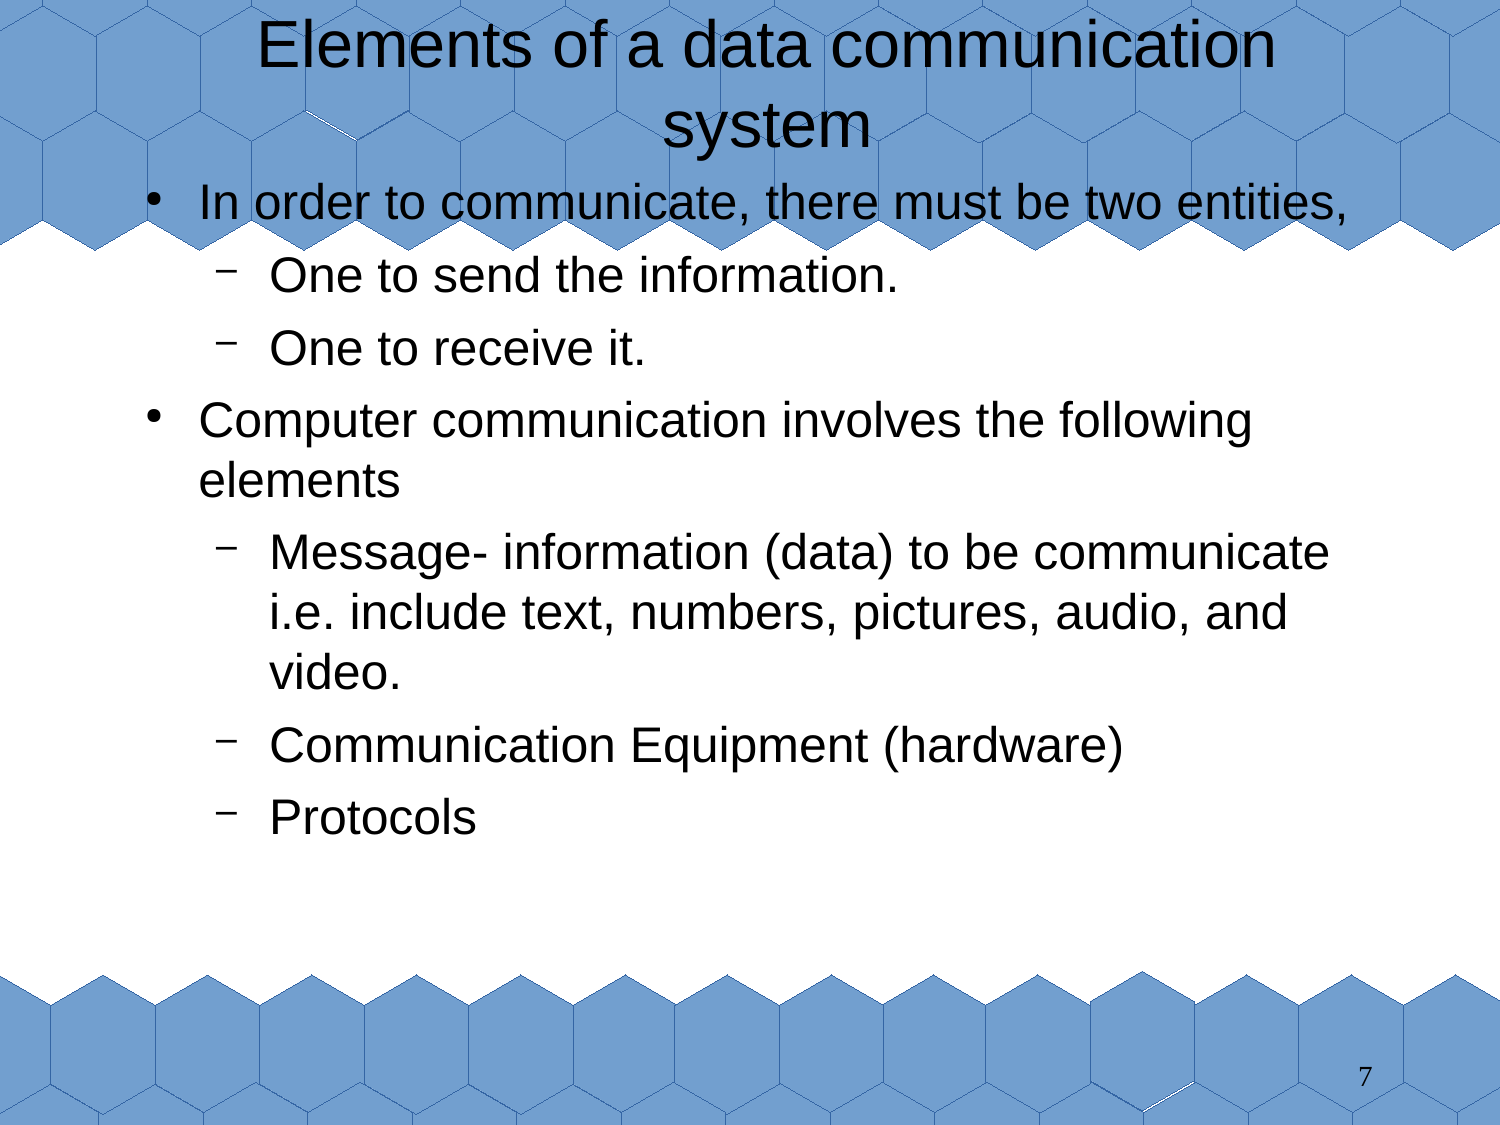

# Elements of a data communication system
In order to communicate, there must be two entities,
One to send the information.
One to receive it.
Computer communication involves the following elements
Message- information (data) to be communicate i.e. include text, numbers, pictures, audio, and video.
Communication Equipment (hardware)
Protocols